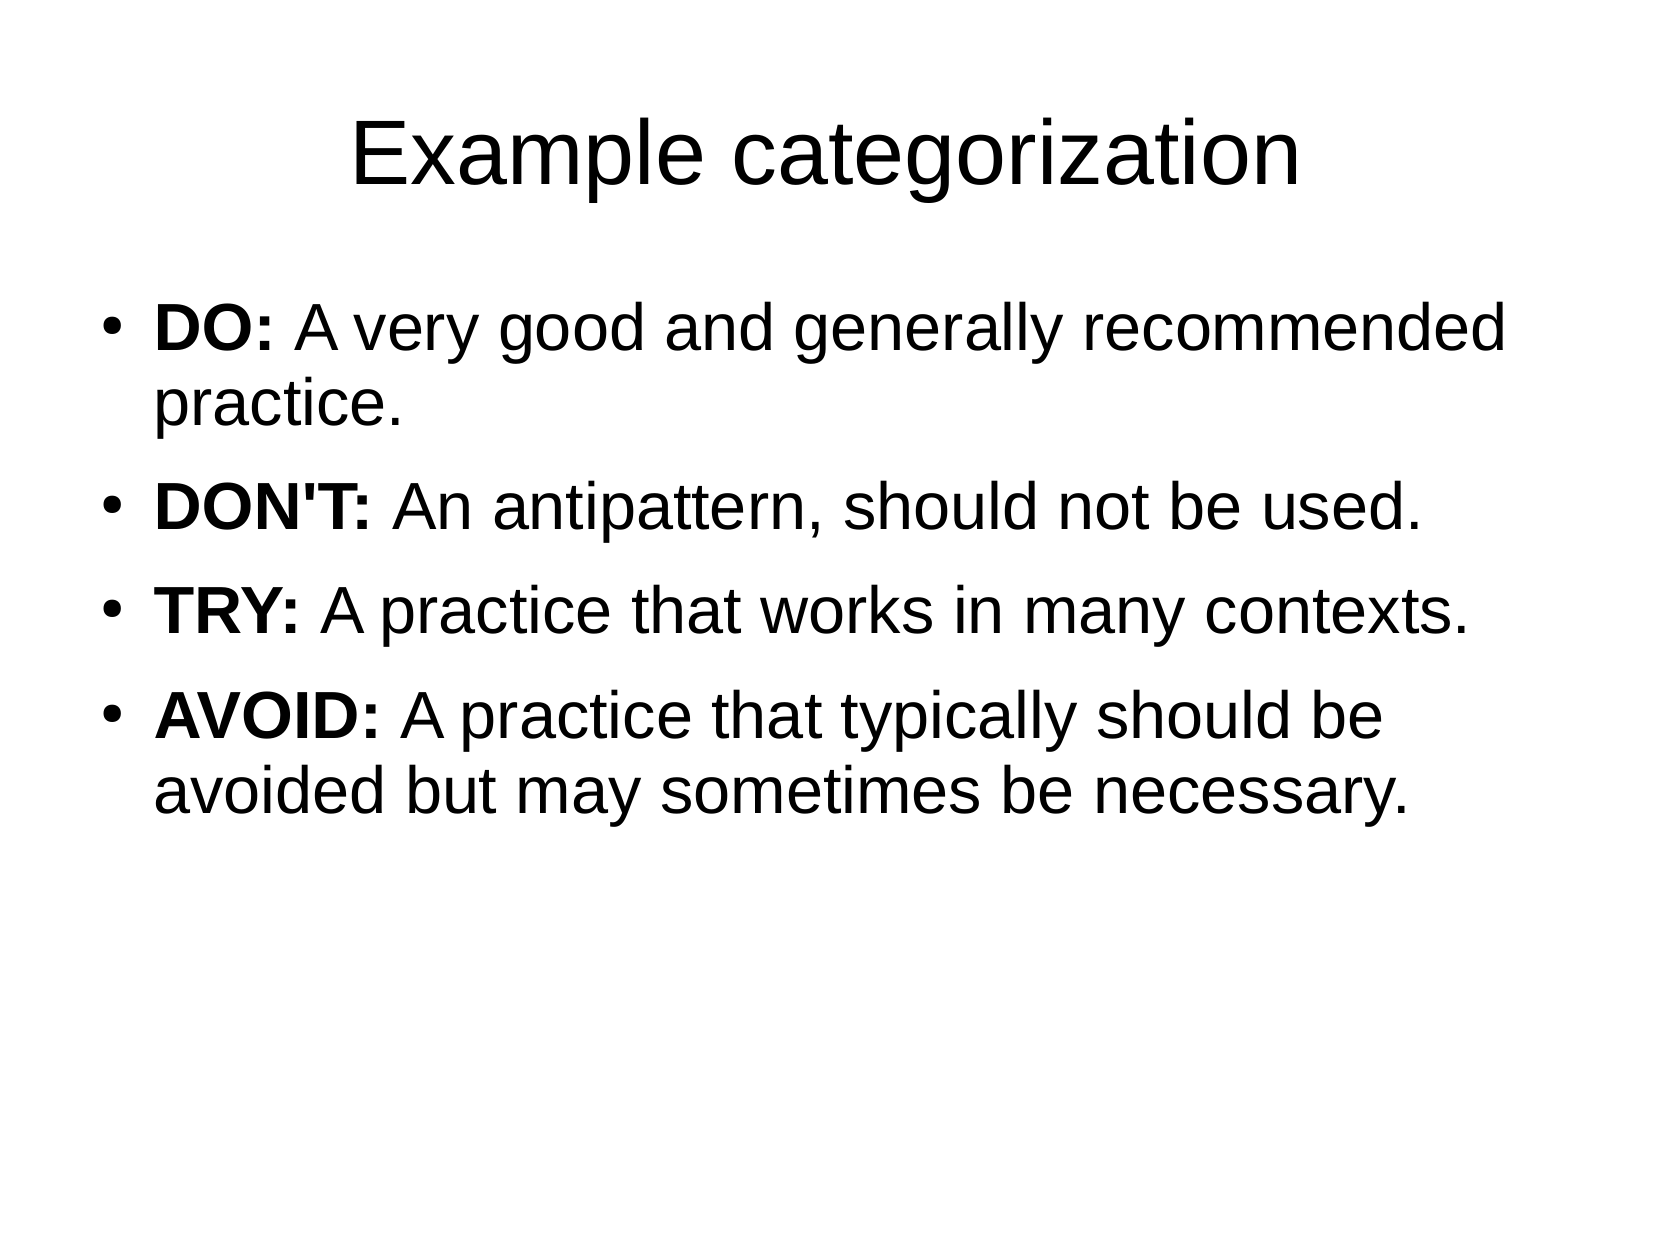

# Example categorization
DO: A very good and generally recommended practice.
DON'T: An antipattern, should not be used.
TRY: A practice that works in many contexts.
AVOID: A practice that typically should be avoided but may sometimes be necessary.